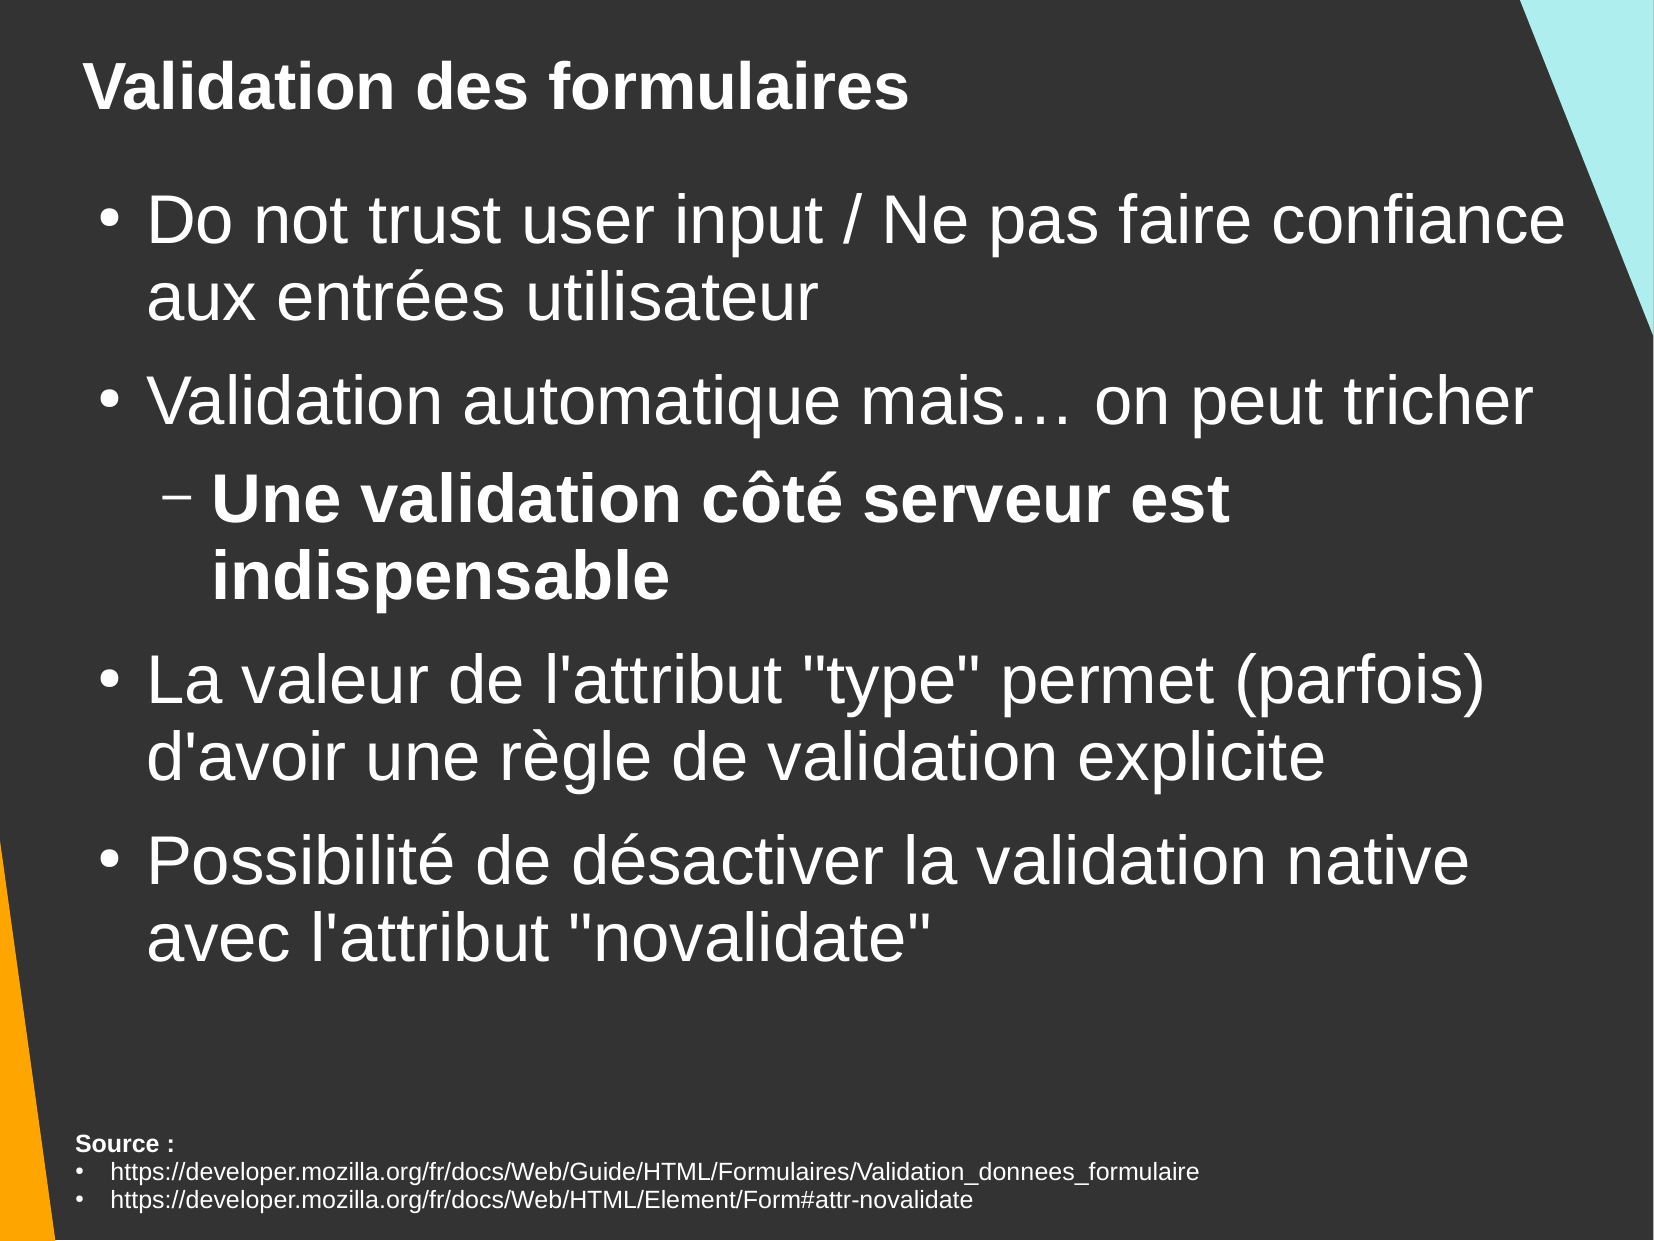

# Validation des formulaires
Do not trust user input / Ne pas faire confiance aux entrées utilisateur
Validation automatique mais… on peut tricher
Une validation côté serveur est indispensable
La valeur de l'attribut "type" permet (parfois) d'avoir une règle de validation explicite
Possibilité de désactiver la validation native avec l'attribut "novalidate"
Source :
https://developer.mozilla.org/fr/docs/Web/Guide/HTML/Formulaires/Validation_donnees_formulaire
https://developer.mozilla.org/fr/docs/Web/HTML/Element/Form#attr-novalidate